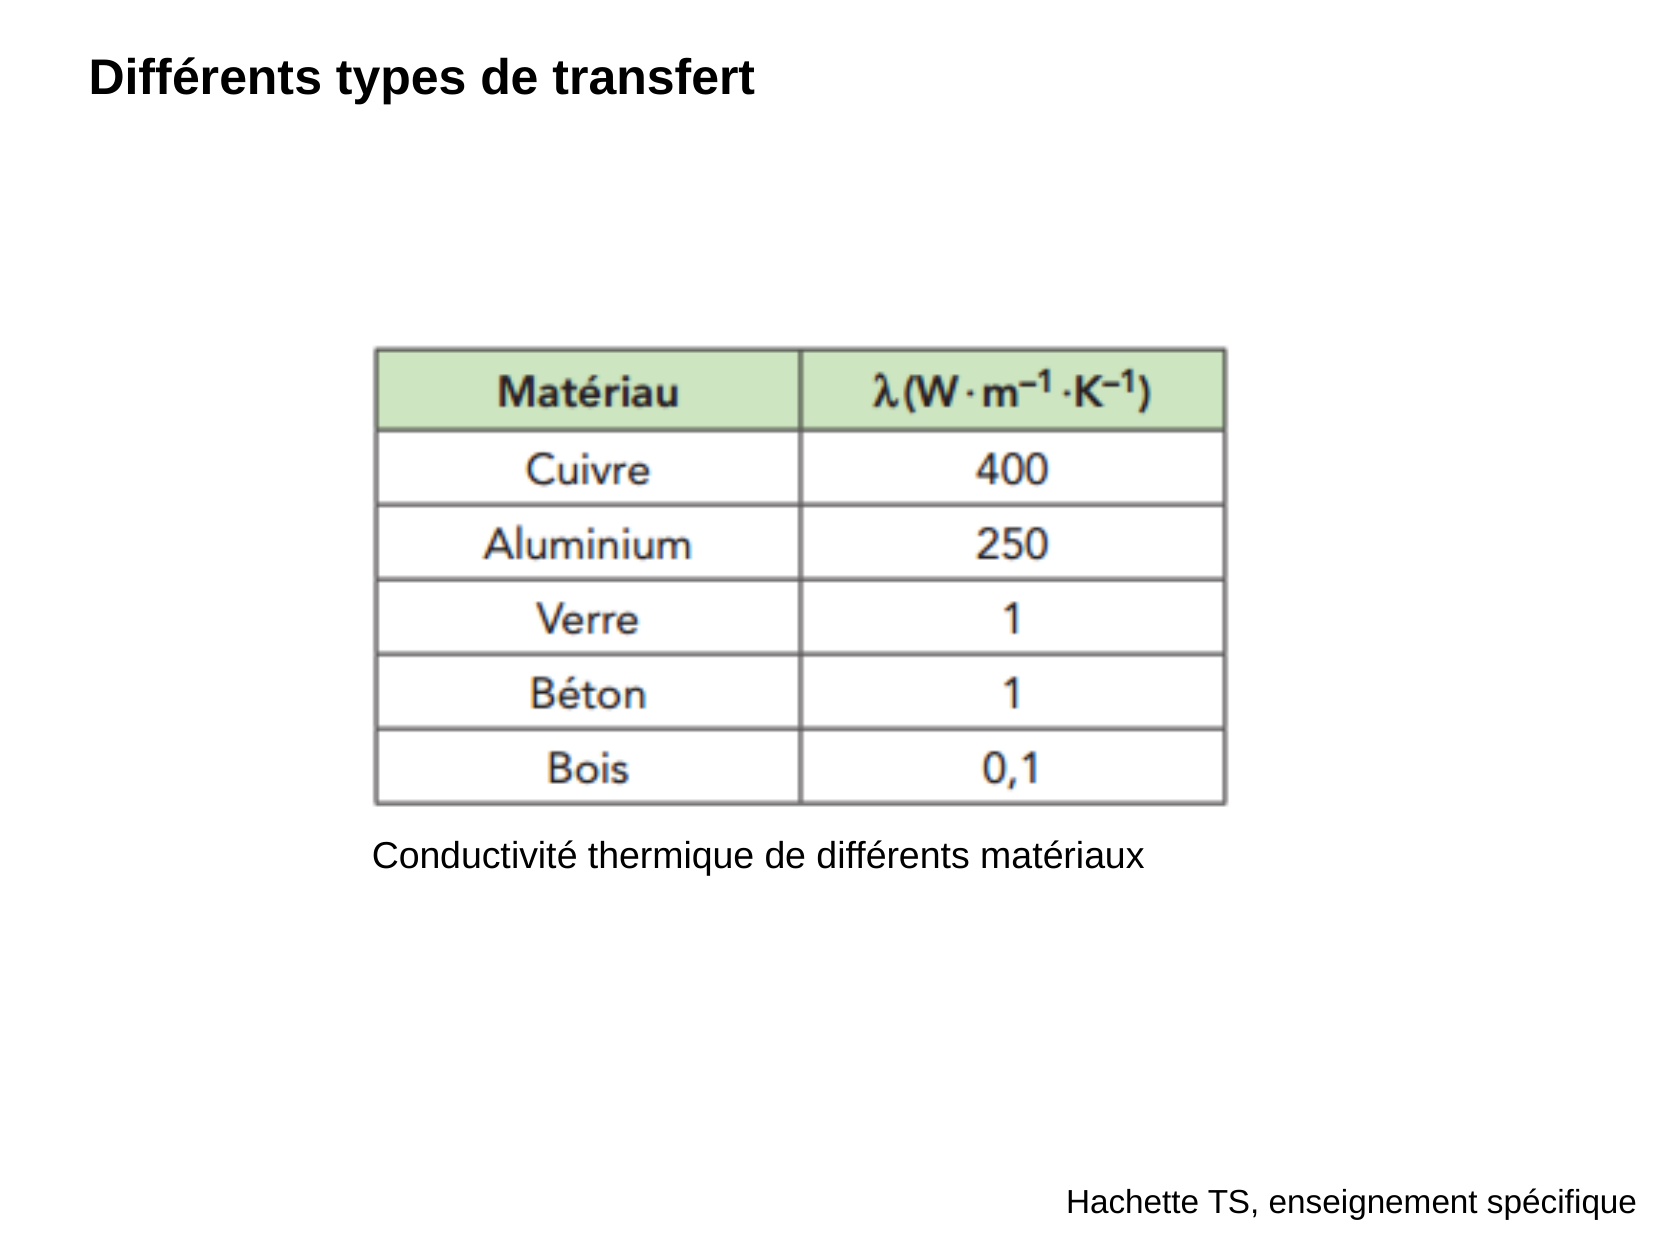

Différents types de transfert
Conductivité thermique de différents matériaux
Hachette TS, enseignement spécifique